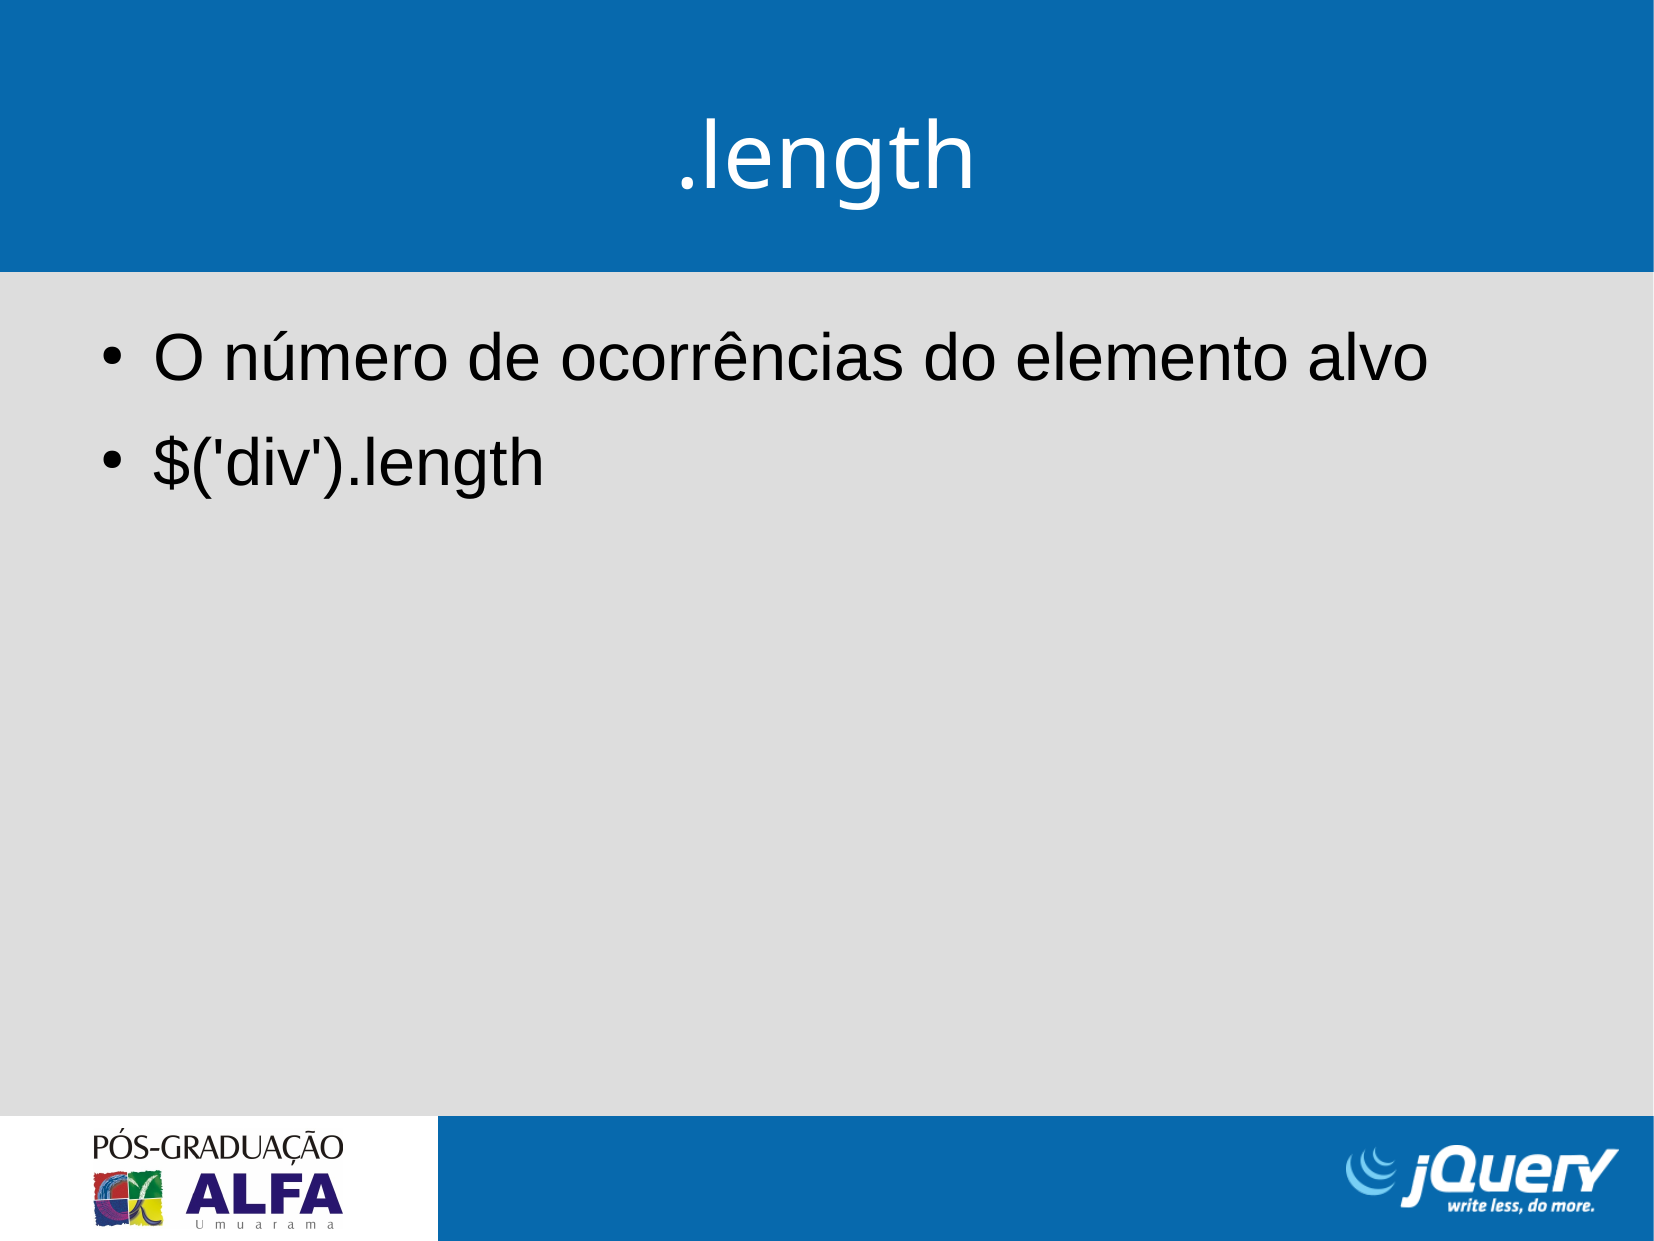

# .length
O número de ocorrências do elemento alvo
$('div').length